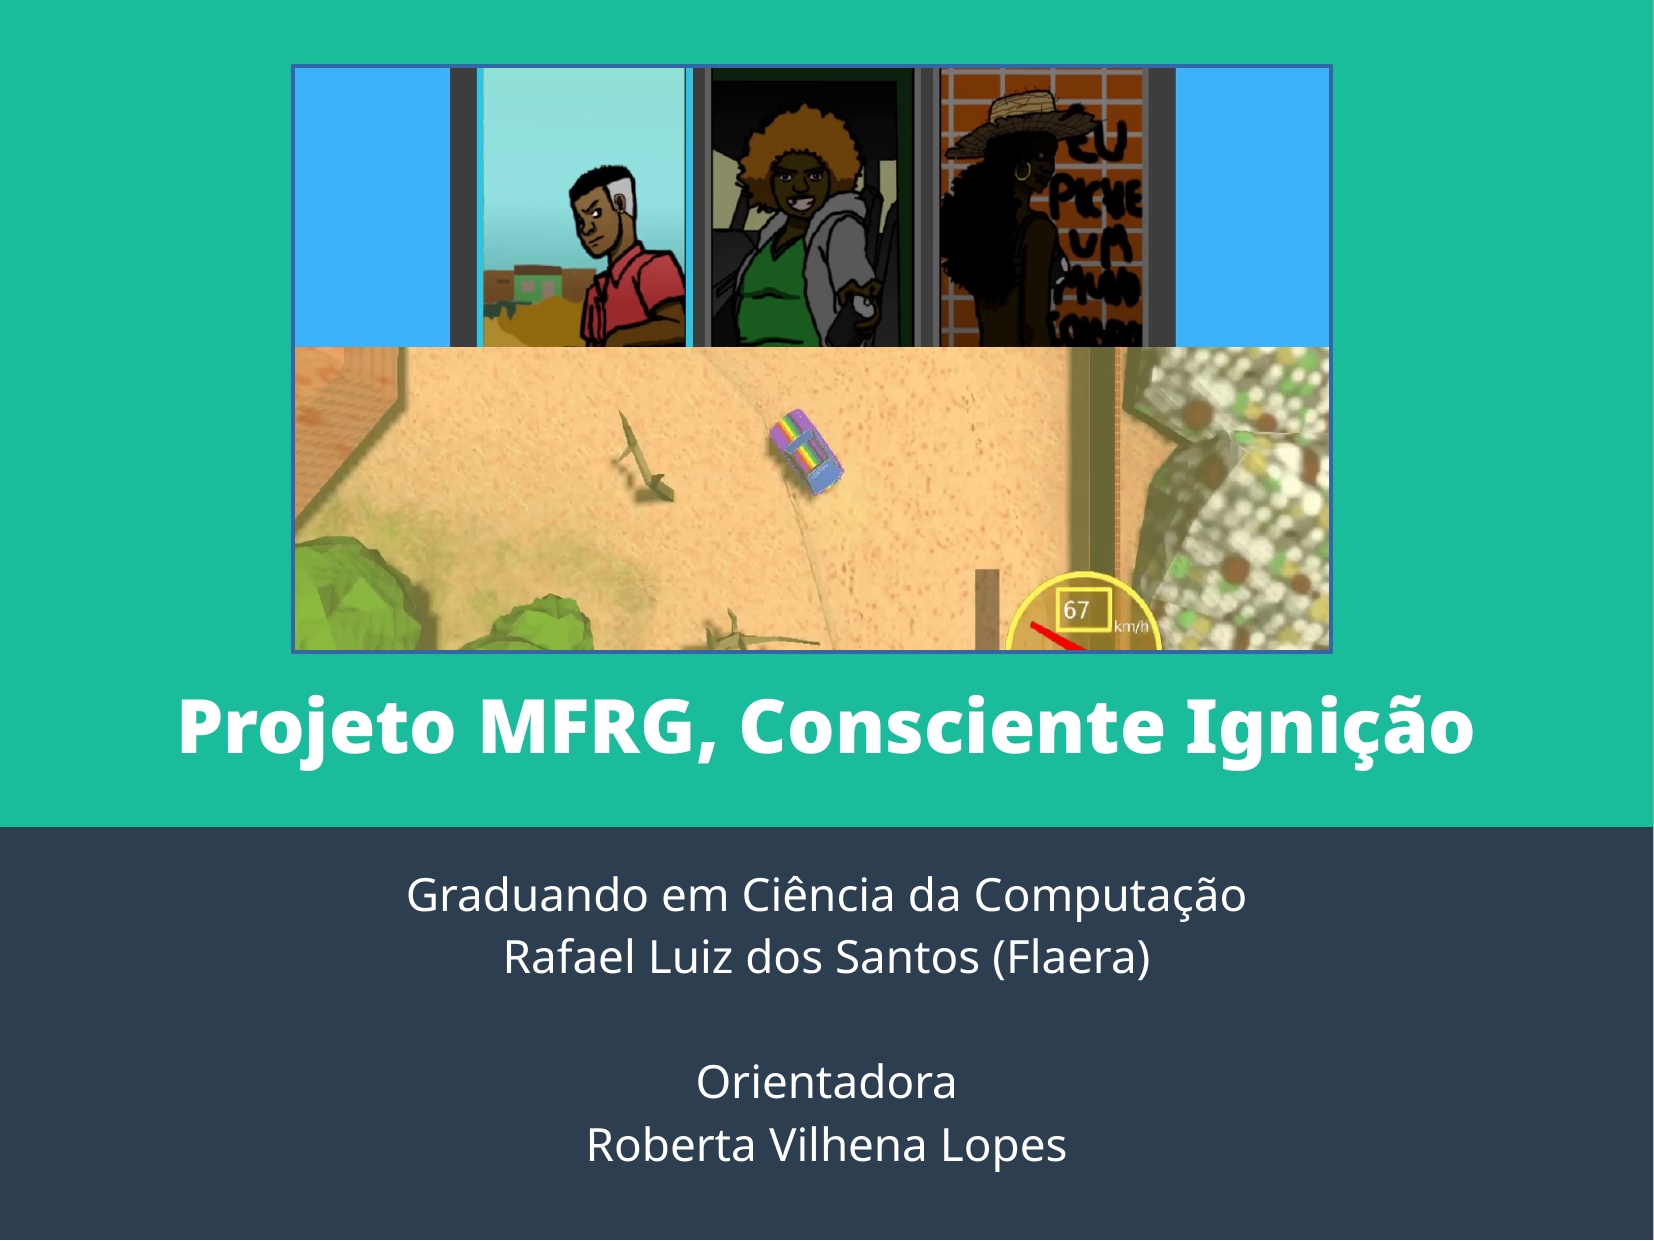

# Projeto MFRG, Consciente Ignição
Graduando em Ciência da Computação
Rafael Luiz dos Santos (Flaera)
Orientadora
Roberta Vilhena Lopes